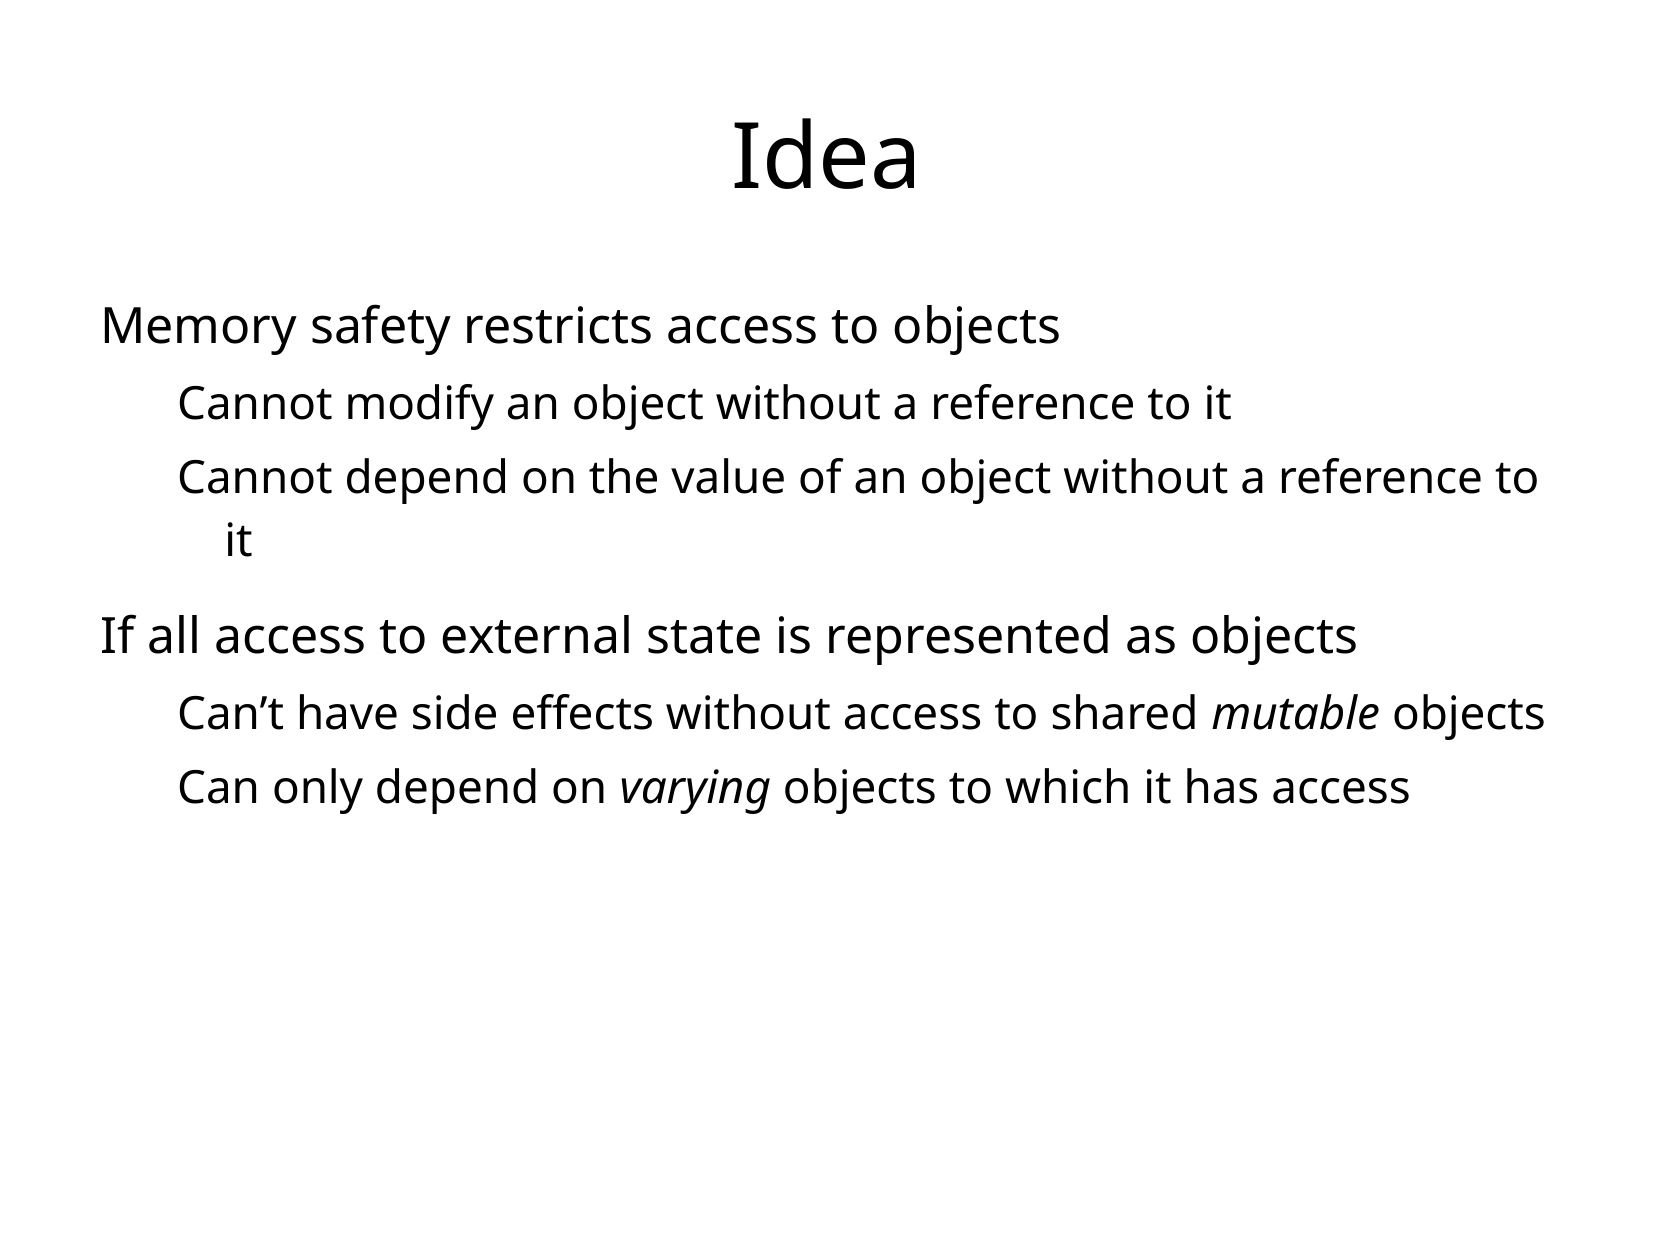

# Idea
Memory safety restricts access to objects
Cannot modify an object without a reference to it
Cannot depend on the value of an object without a reference to it
If all access to external state is represented as objects
Can’t have side effects without access to shared mutable objects
Can only depend on varying objects to which it has access